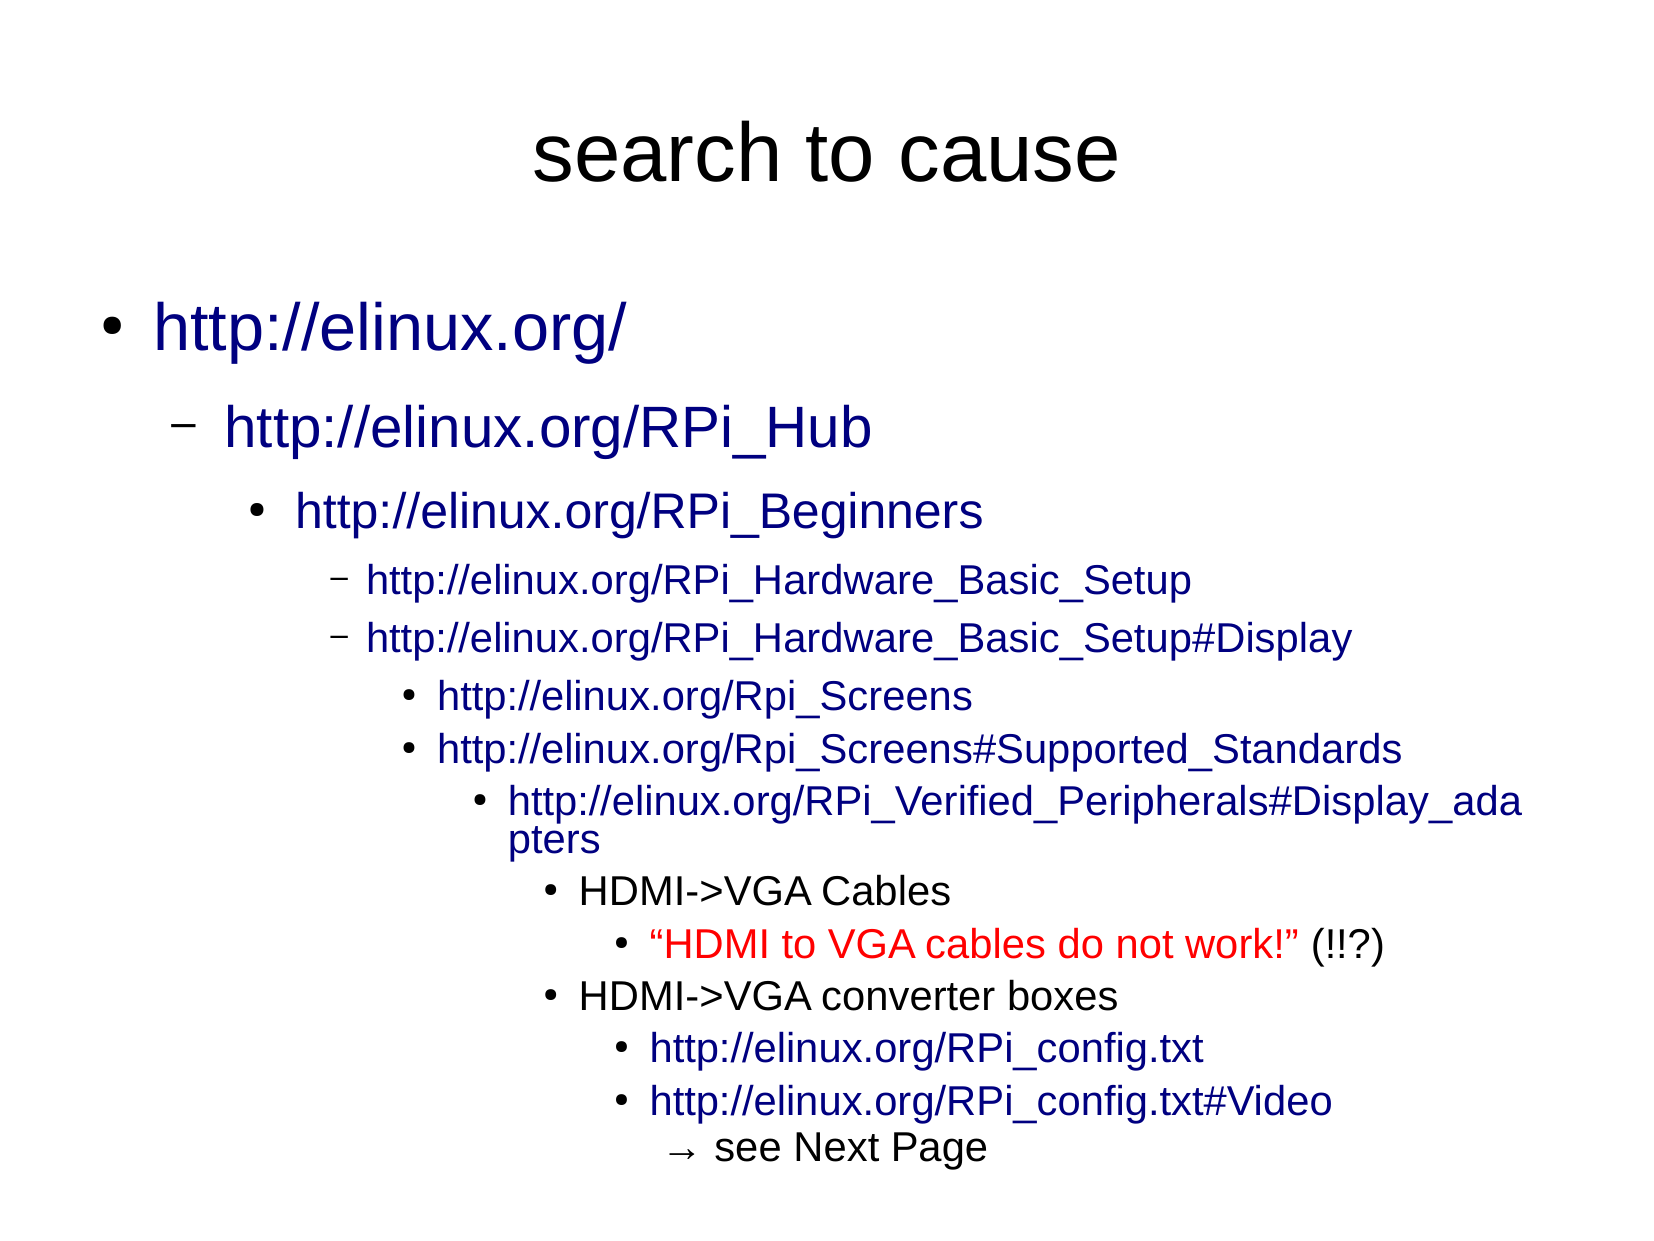

# search to cause
http://elinux.org/
http://elinux.org/RPi_Hub
http://elinux.org/RPi_Beginners
http://elinux.org/RPi_Hardware_Basic_Setup
http://elinux.org/RPi_Hardware_Basic_Setup#Display
http://elinux.org/Rpi_Screens
http://elinux.org/Rpi_Screens#Supported_Standards
http://elinux.org/RPi_Verified_Peripherals#Display_adapters
HDMI->VGA Cables
“HDMI to VGA cables do not work!” (!!?)
HDMI->VGA converter boxes
http://elinux.org/RPi_config.txt
http://elinux.org/RPi_config.txt#Video
 → see Next Page